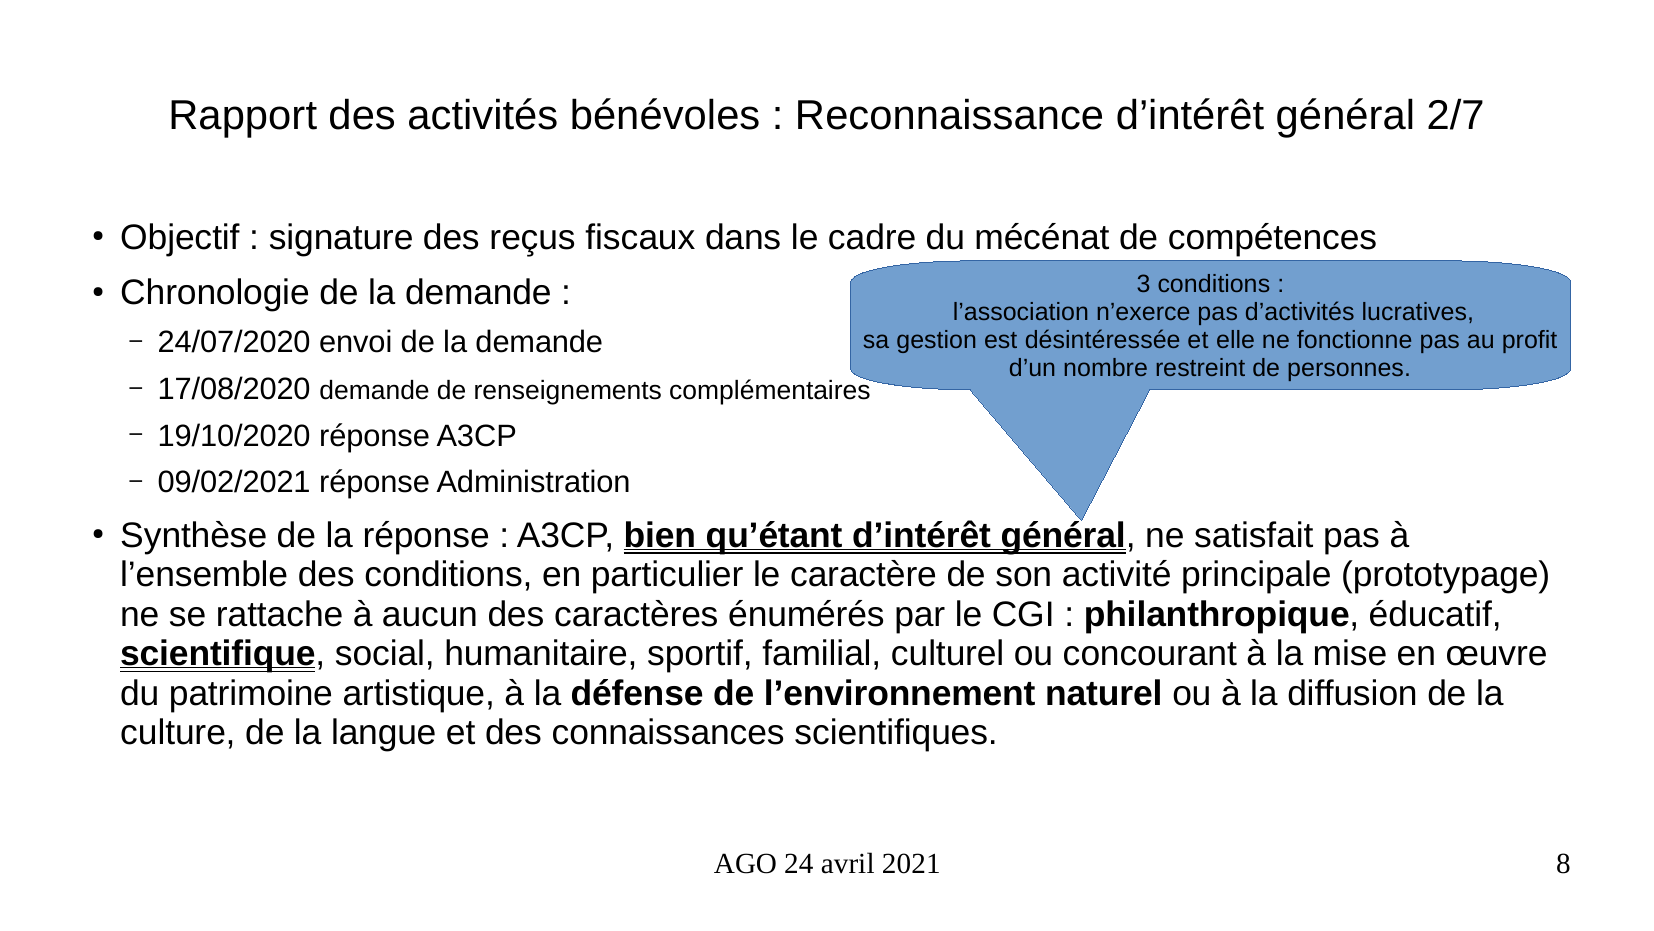

# Rapport des activités bénévoles : Reconnaissance d’intérêt général 2/7
Objectif : signature des reçus fiscaux dans le cadre du mécénat de compétences
Chronologie de la demande :
24/07/2020 envoi de la demande
17/08/2020 demande de renseignements complémentaires
19/10/2020 réponse A3CP
09/02/2021 réponse Administration
Synthèse de la réponse : A3CP, bien qu’étant d’intérêt général, ne satisfait pas à l’ensemble des conditions, en particulier le caractère de son activité principale (prototypage) ne se rattache à aucun des caractères énumérés par le CGI : philanthropique, éducatif, scientifique, social, humanitaire, sportif, familial, culturel ou concourant à la mise en œuvre du patrimoine artistique, à la défense de l’environnement naturel ou à la diffusion de la culture, de la langue et des connaissances scientifiques.
3 conditions :
 l’association n’exerce pas d’activités lucratives,
 sa gestion est désintéressée et elle ne fonctionne pas au profit
d’un nombre restreint de personnes.
AGO 24 avril 2021
8